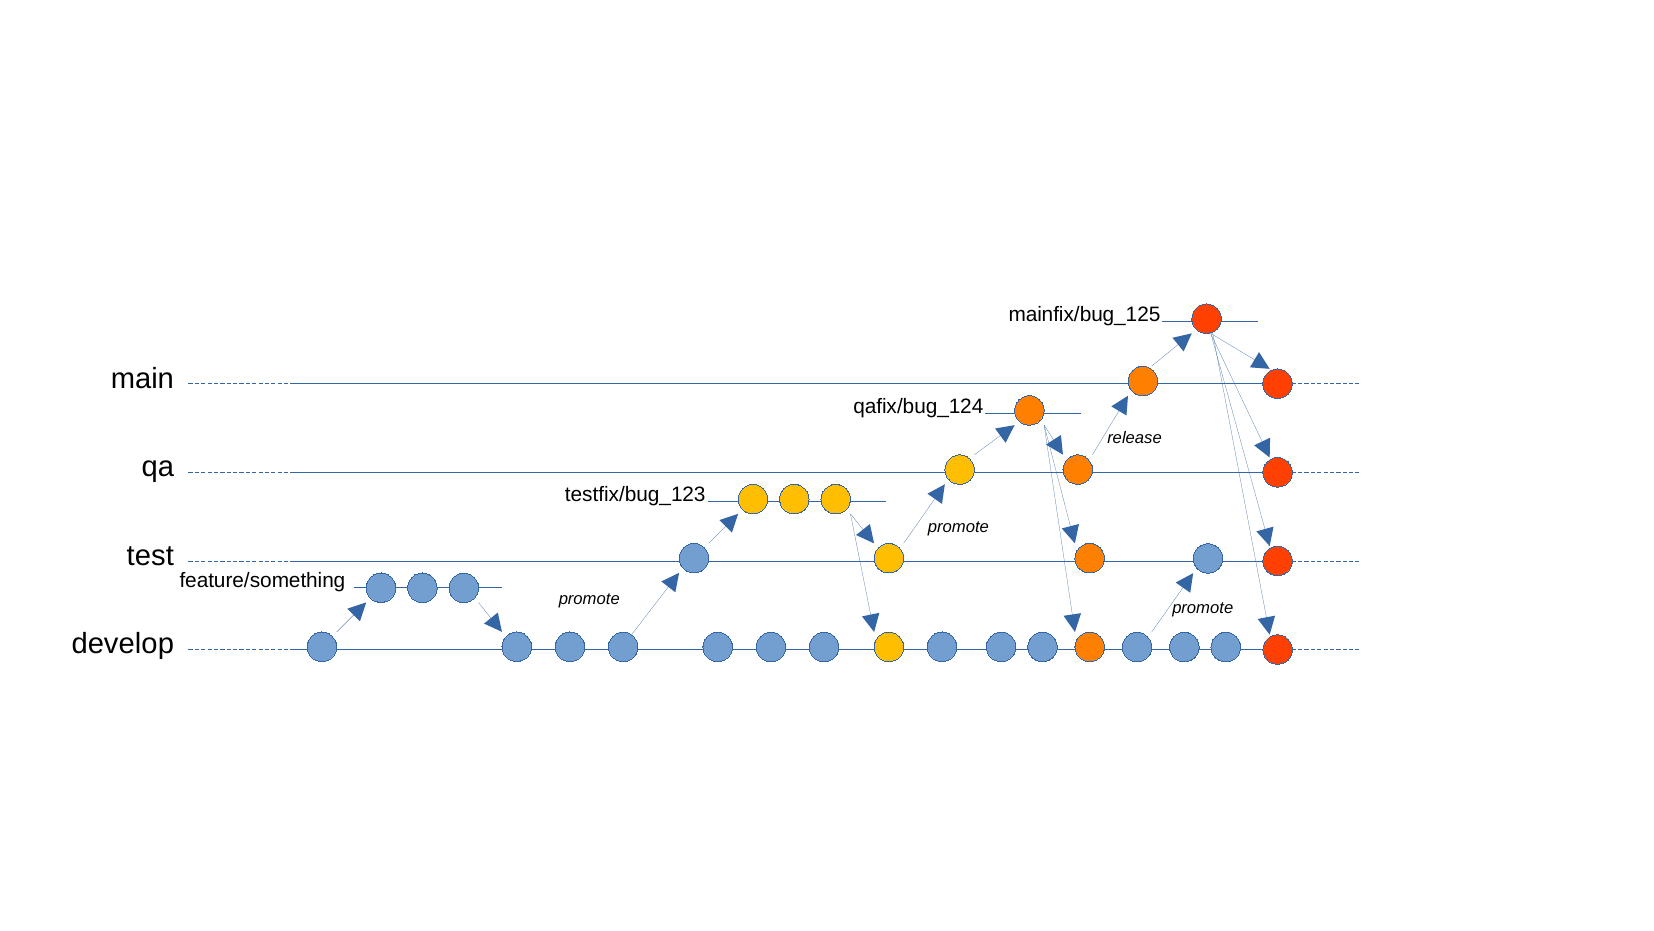

mainfix/bug_125
main
qafix/bug_124
release
qa
testfix/bug_123
promote
test
feature/something
promote
promote
develop